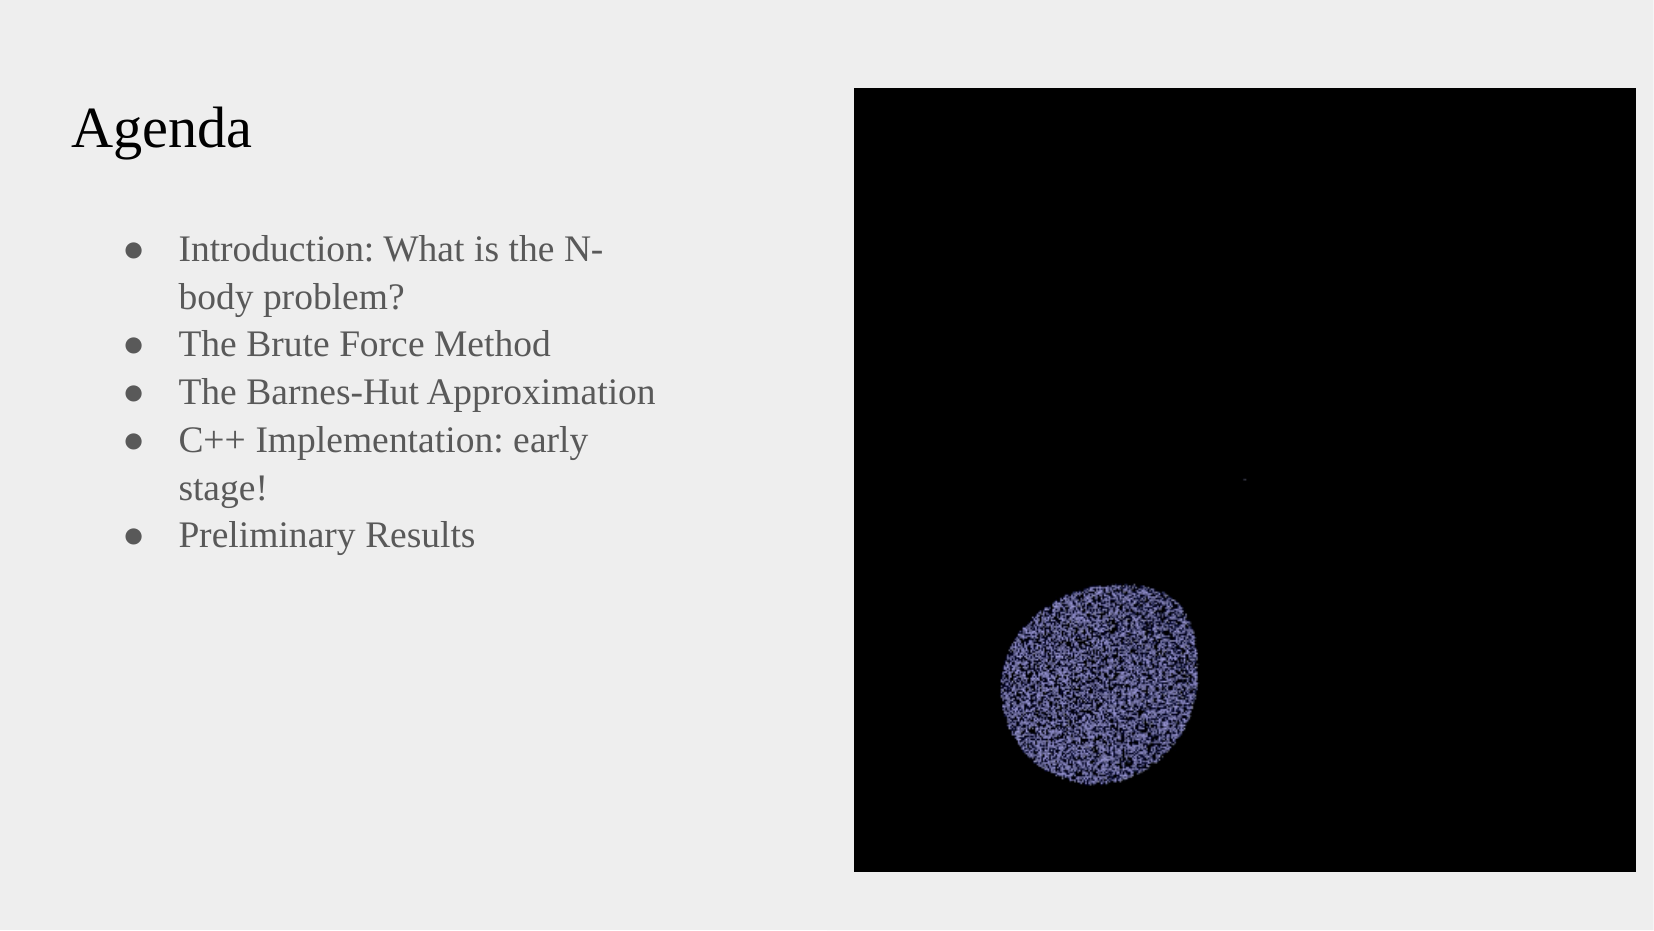

# Agenda
Introduction: What is the N-body problem?
The Brute Force Method
The Barnes-Hut Approximation
C++ Implementation: early stage!
Preliminary Results